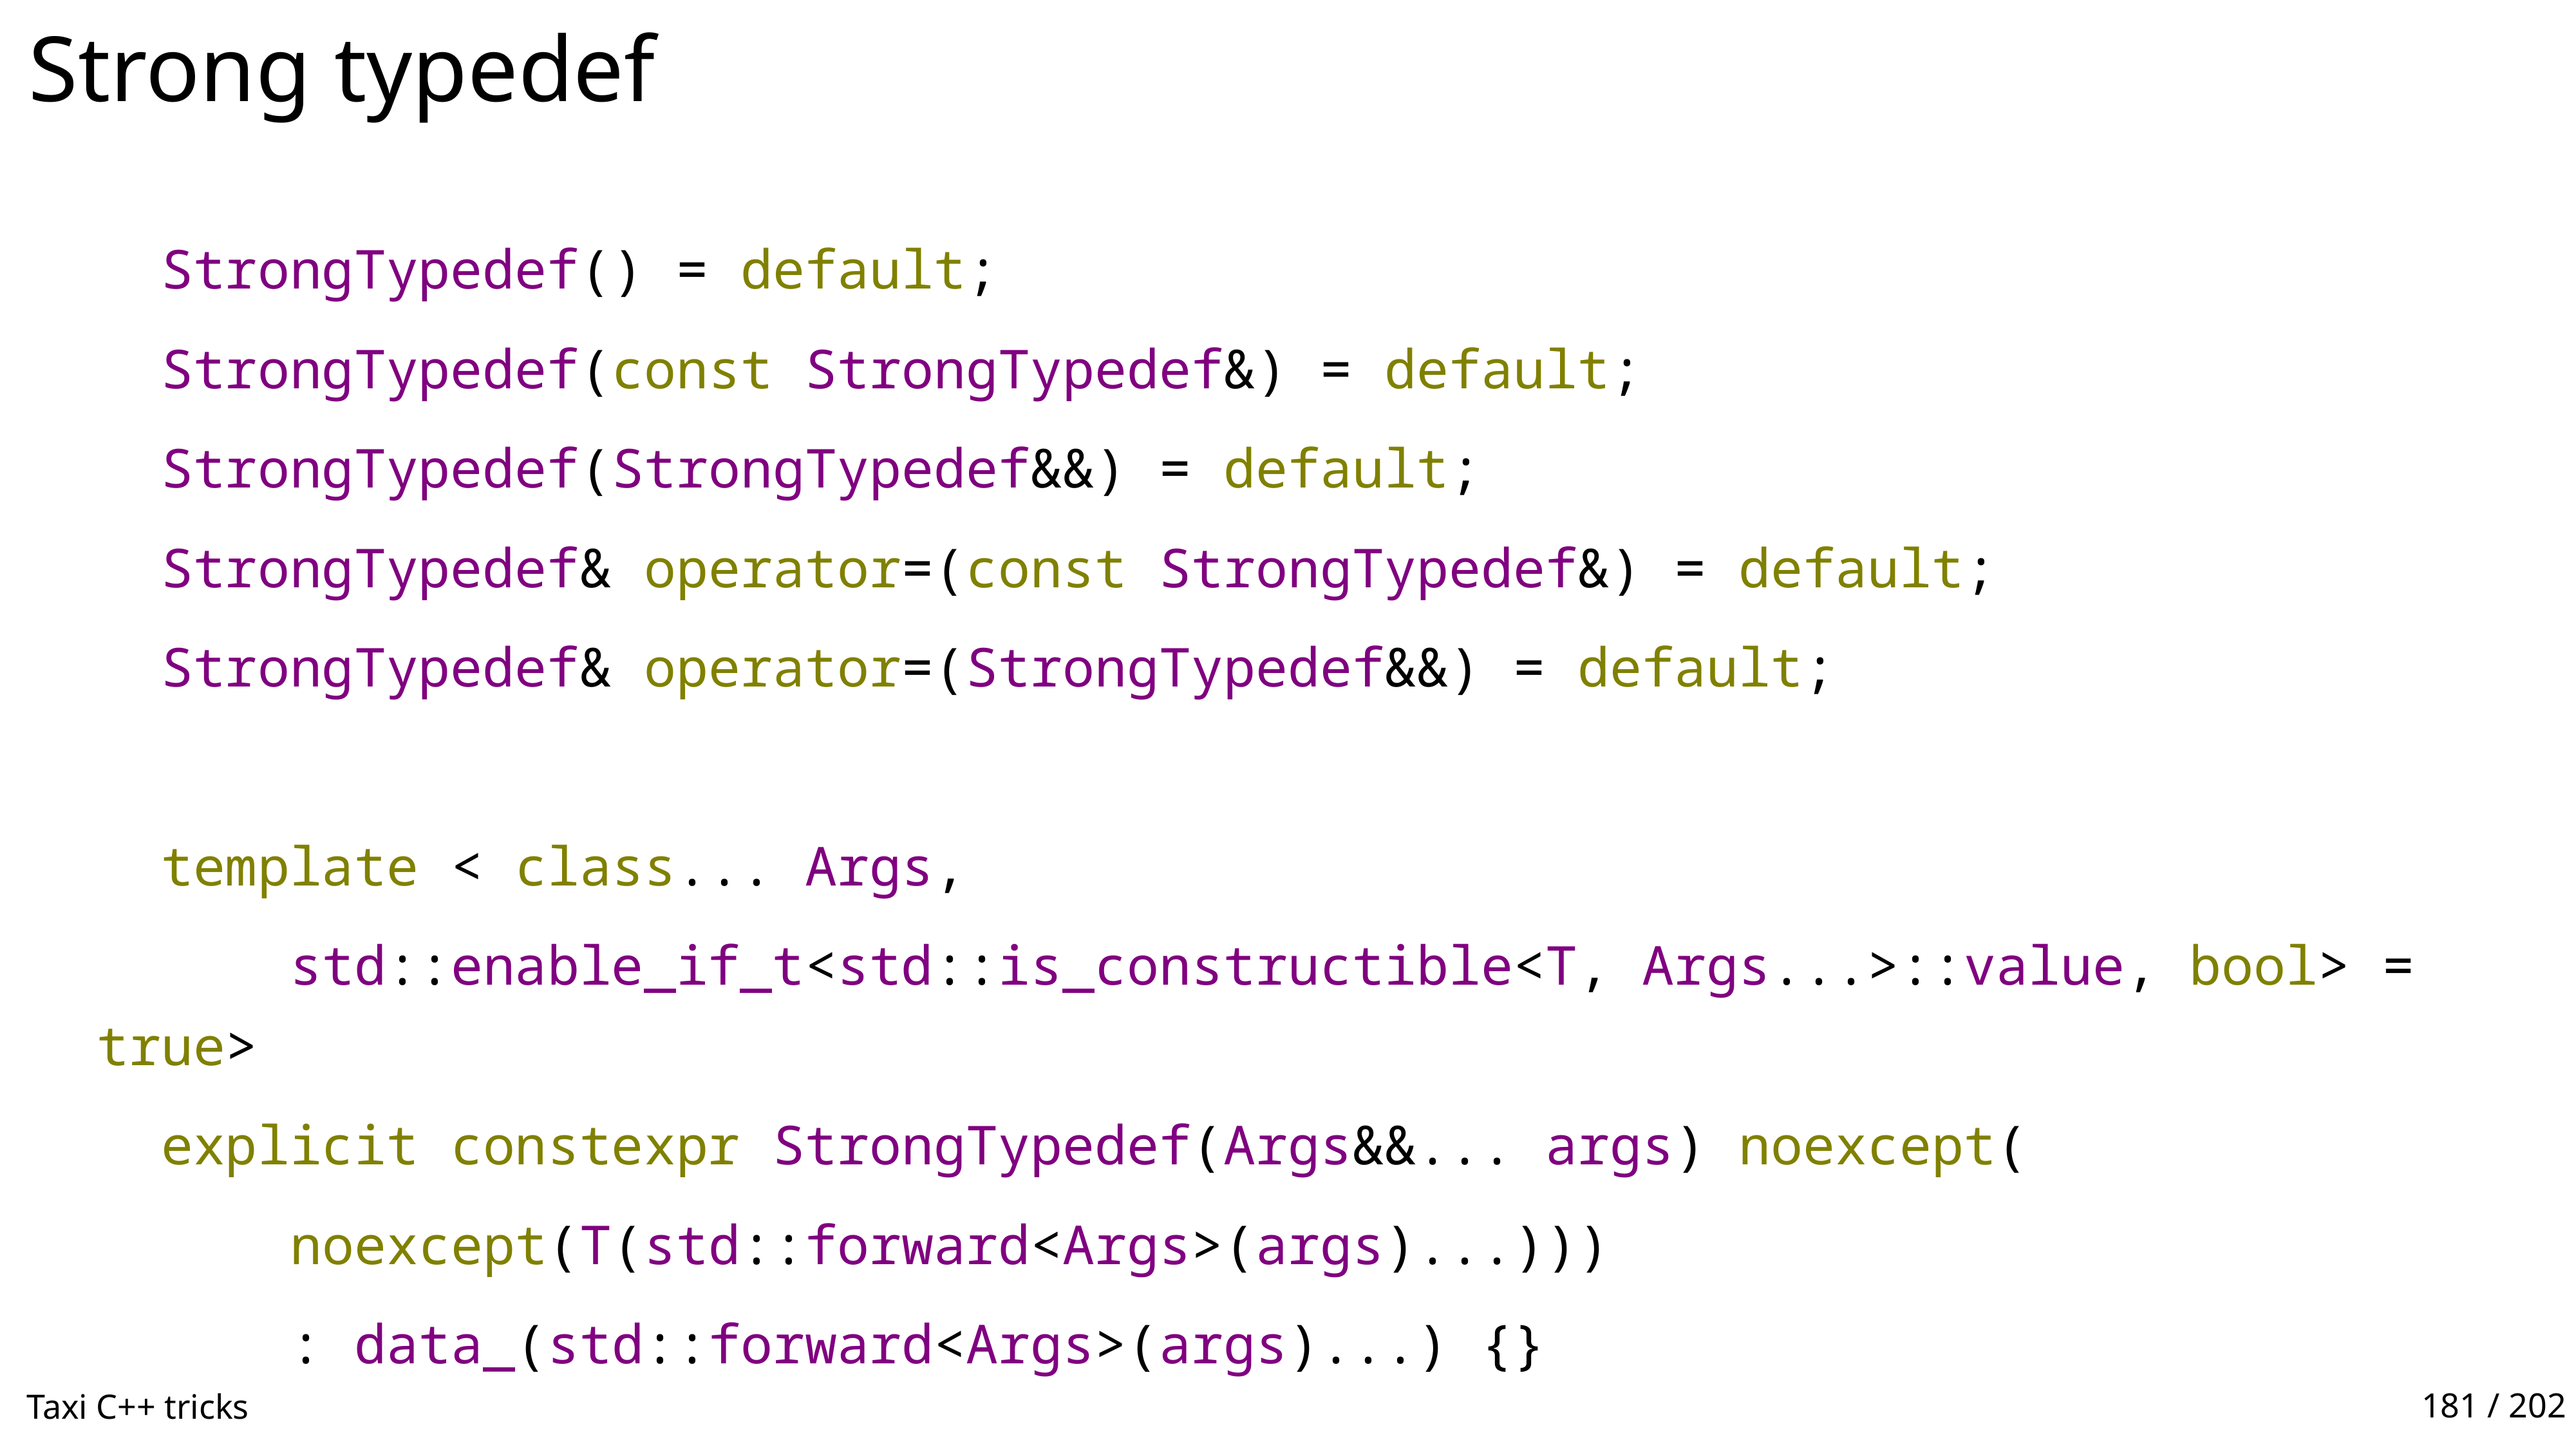

# Strong typedef
 StrongTypedef() = default;
 StrongTypedef(const StrongTypedef&) = default;
 StrongTypedef(StrongTypedef&&) = default;
 StrongTypedef& operator=(const StrongTypedef&) = default;
 StrongTypedef& operator=(StrongTypedef&&) = default;
 template < class... Args,
 std::enable_if_t<std::is_constructible<T, Args...>::value, bool> = true>
 explicit constexpr StrongTypedef(Args&&... args) noexcept(
 noexcept(T(std::forward<Args>(args)...)))
 : data_(std::forward<Args>(args)...) {}
Taxi C++ tricks